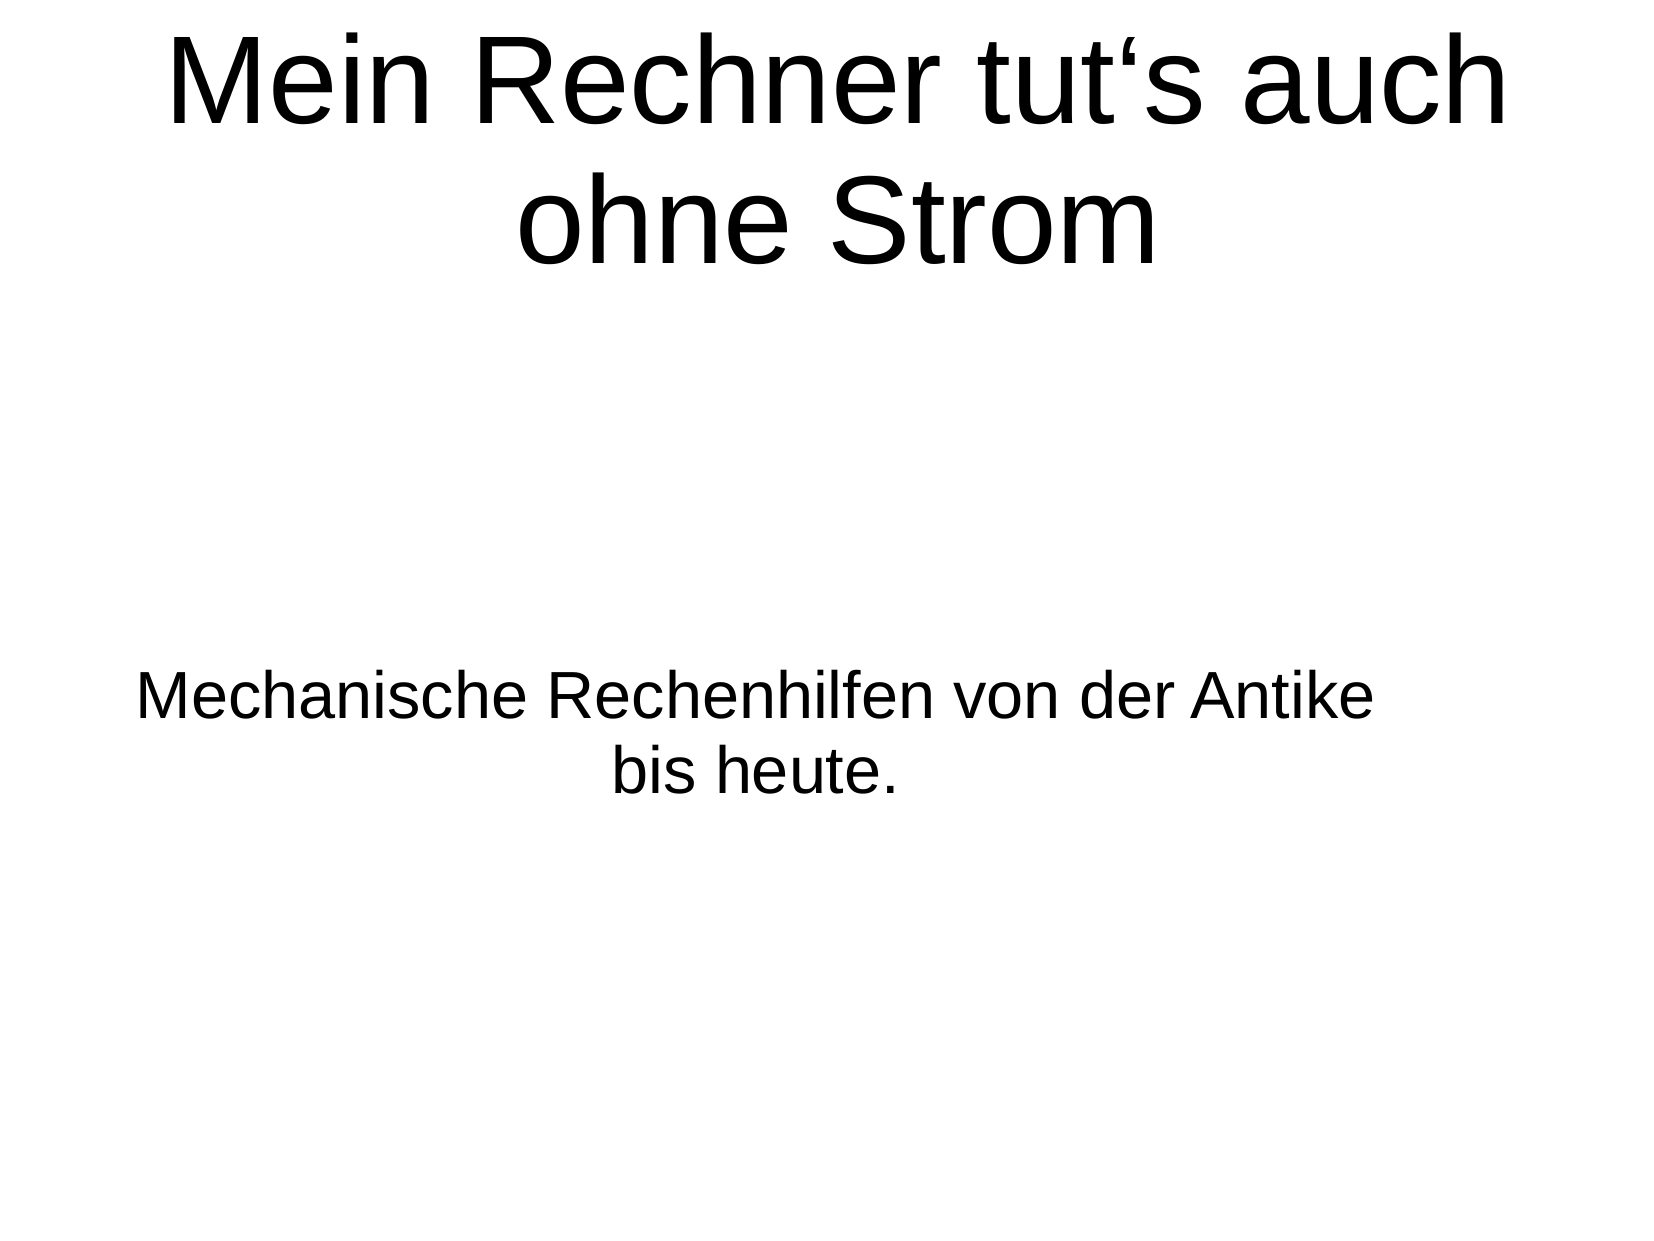

# Mein Rechner tut‘s auch ohne Strom
Mechanische Rechenhilfen von der Antike bis heute.